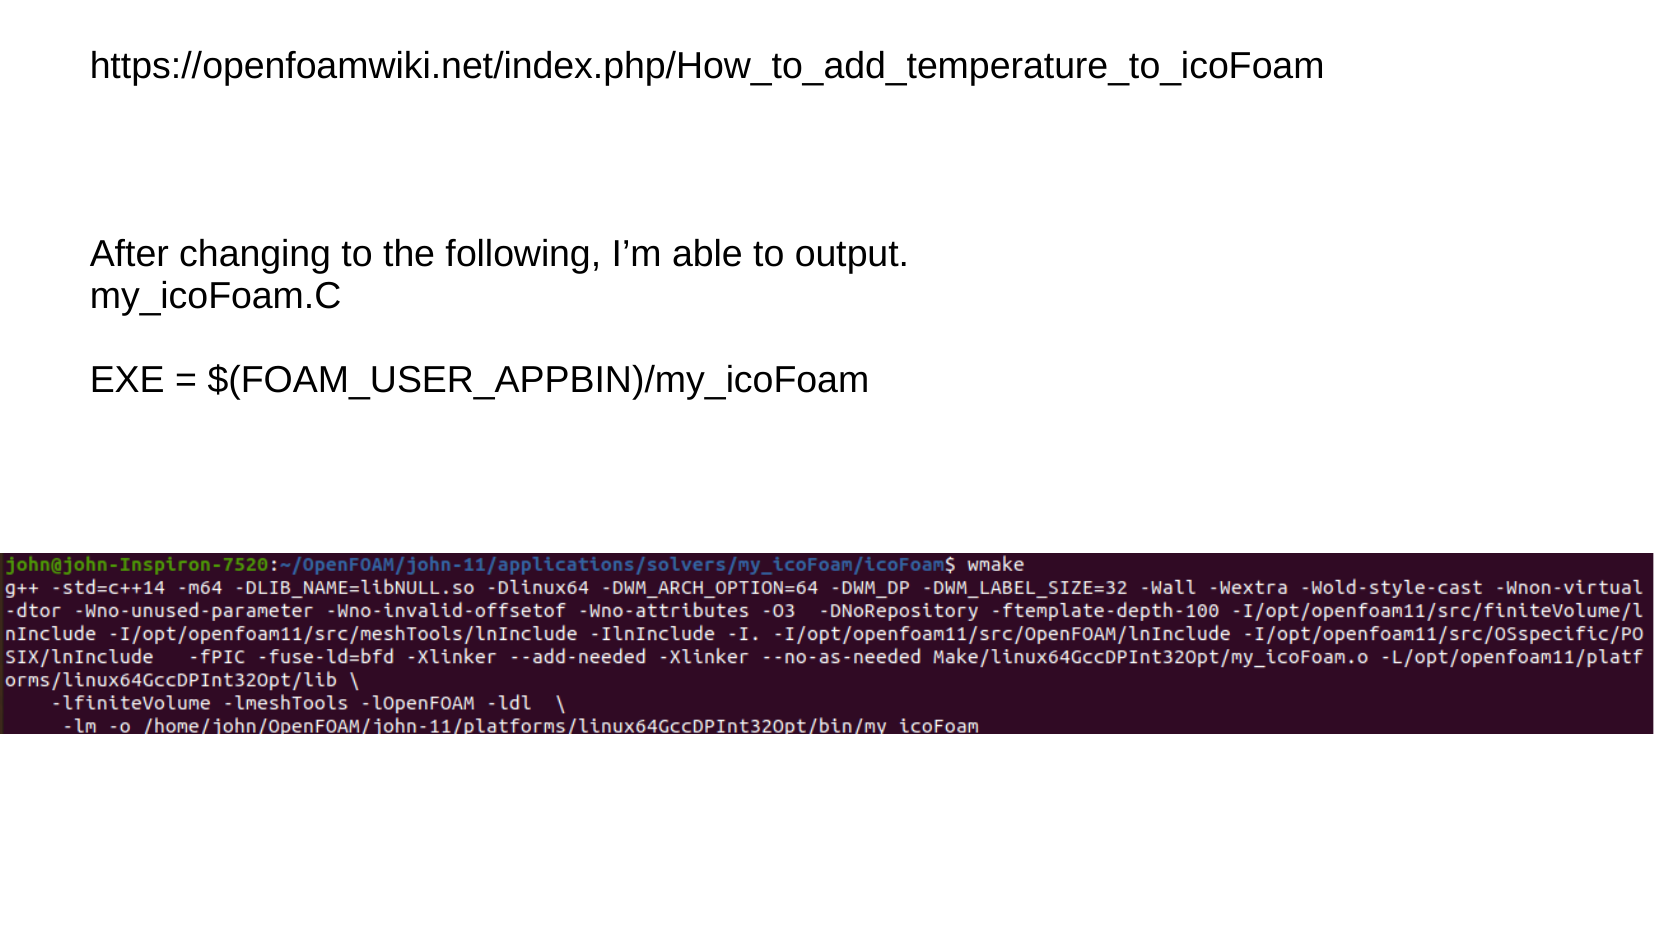

https://openfoamwiki.net/index.php/How_to_add_temperature_to_icoFoam
After changing to the following, I’m able to output.
my_icoFoam.C
EXE = $(FOAM_USER_APPBIN)/my_icoFoam